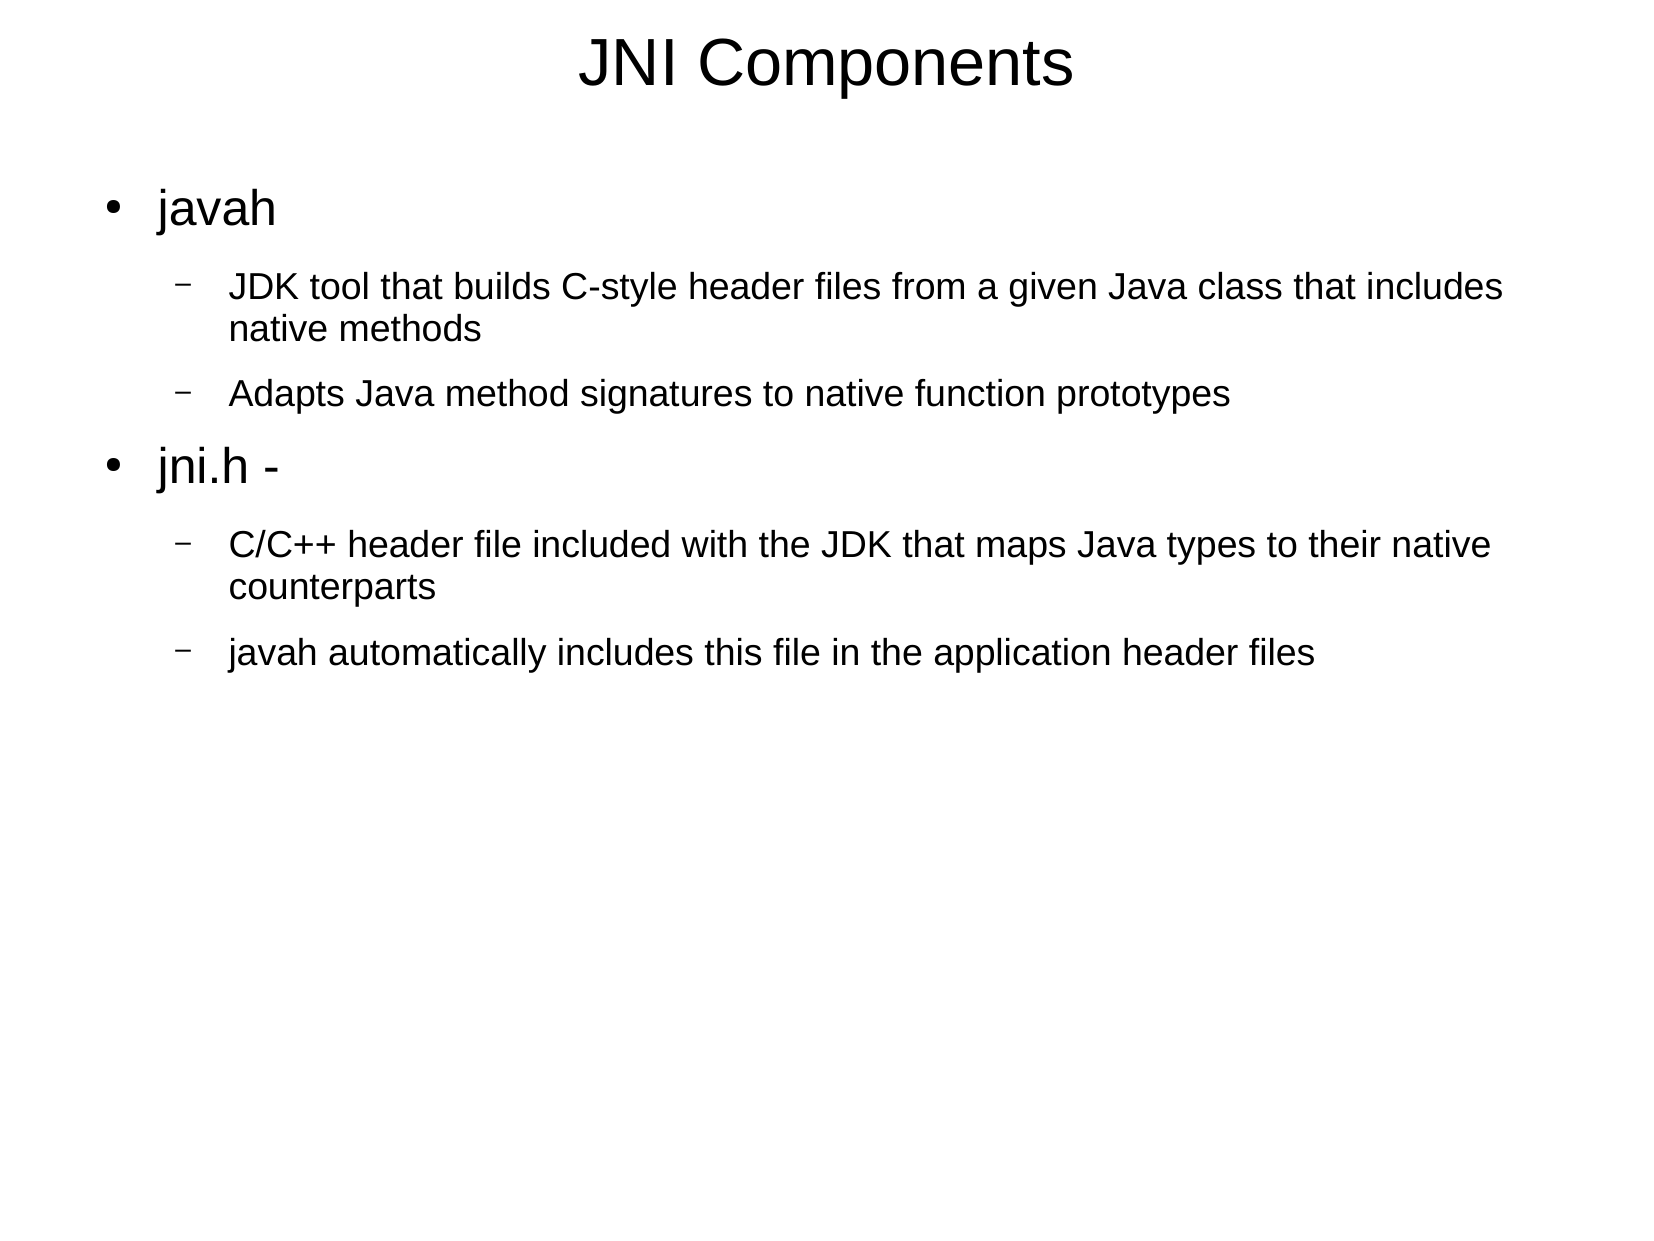

# JNI Components
javah
JDK tool that builds C-style header files from a given Java class that includes native methods
Adapts Java method signatures to native function prototypes
jni.h -
C/C++ header file included with the JDK that maps Java types to their native counterparts
javah automatically includes this file in the application header files